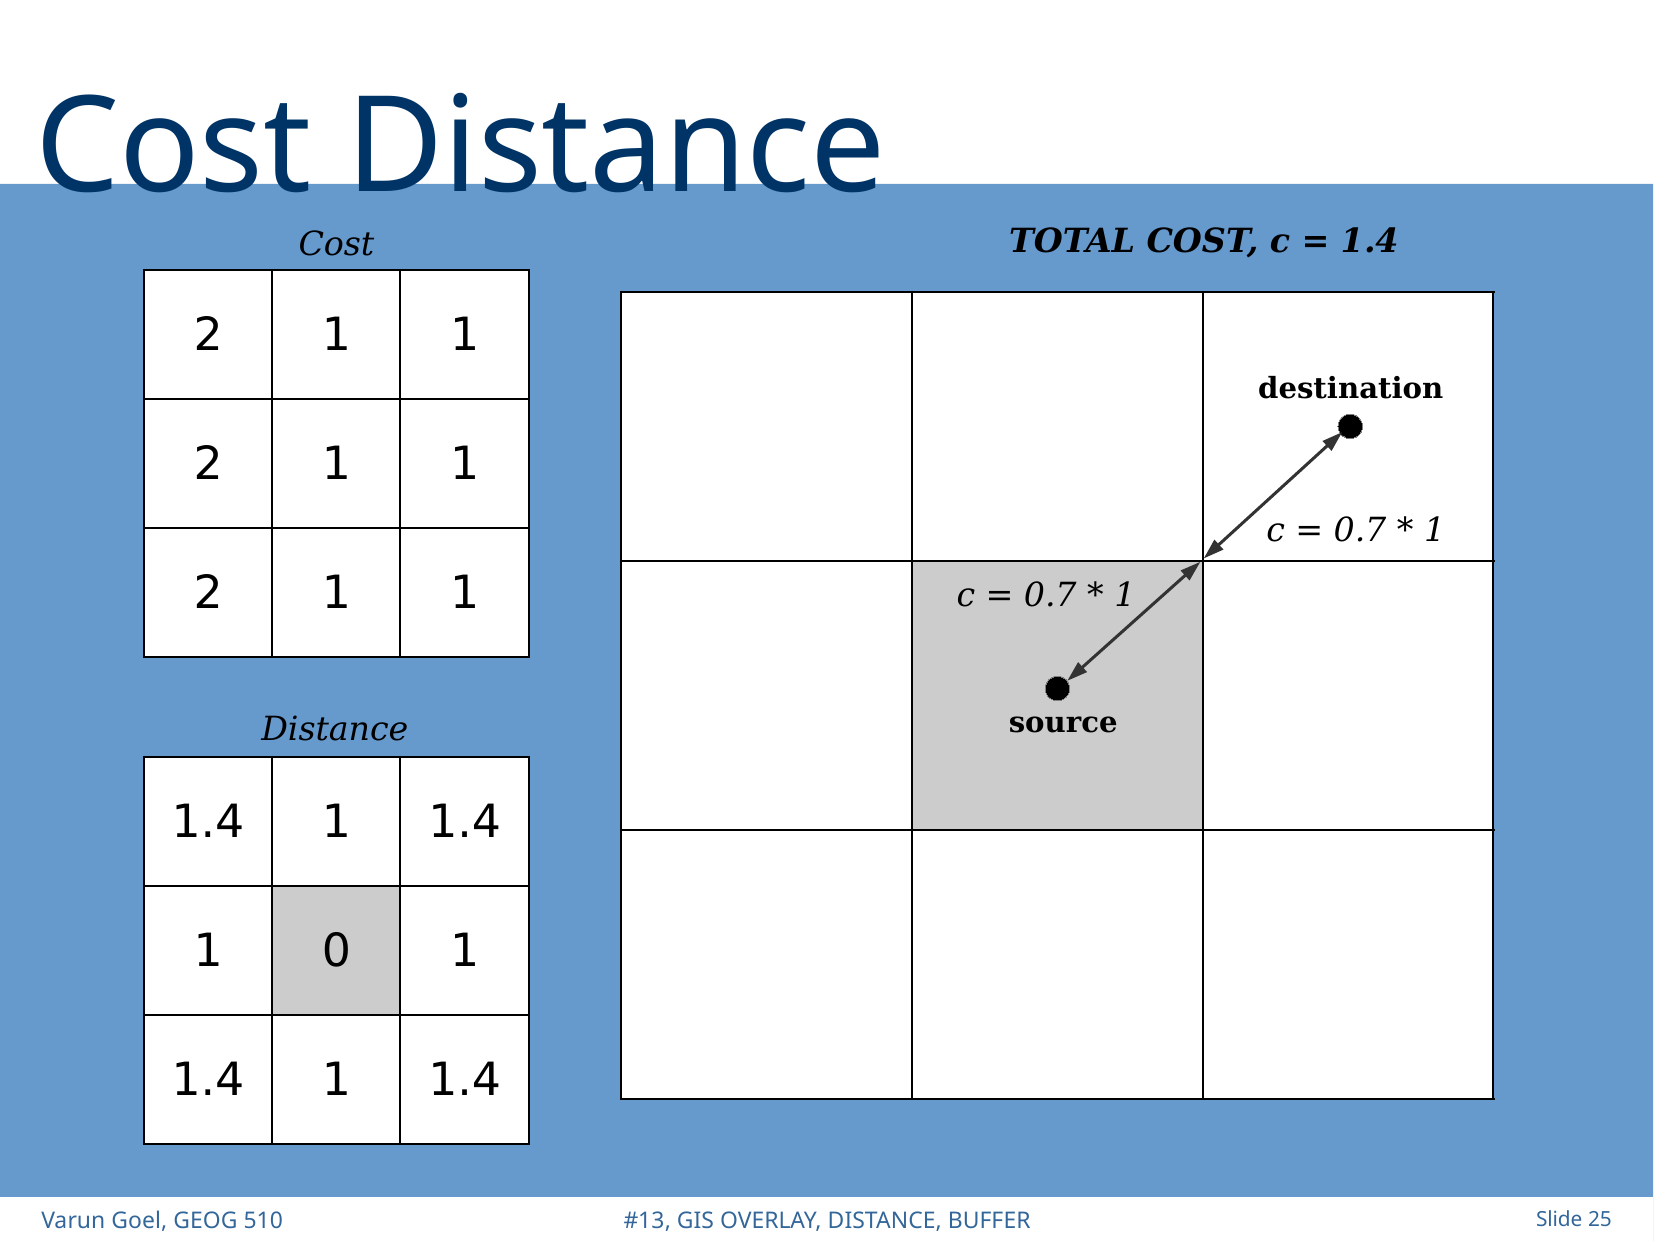

# Cost Distance
TOTAL COST, c = 1.4
Cost
| 2 | 1 | 1 |
| --- | --- | --- |
| 2 | 1 | 1 |
| 2 | 1 | 1 |
| | | |
| --- | --- | --- |
| | | |
| | | |
destination
c = 0.7 * 1
c = 0.7 * 1
source
Distance
| 1.4 | 1 | 1.4 |
| --- | --- | --- |
| 1 | 0 | 1 |
| 1.4 | 1 | 1.4 |
#13, GIS OVERLAY, DISTANCE, BUFFER
25